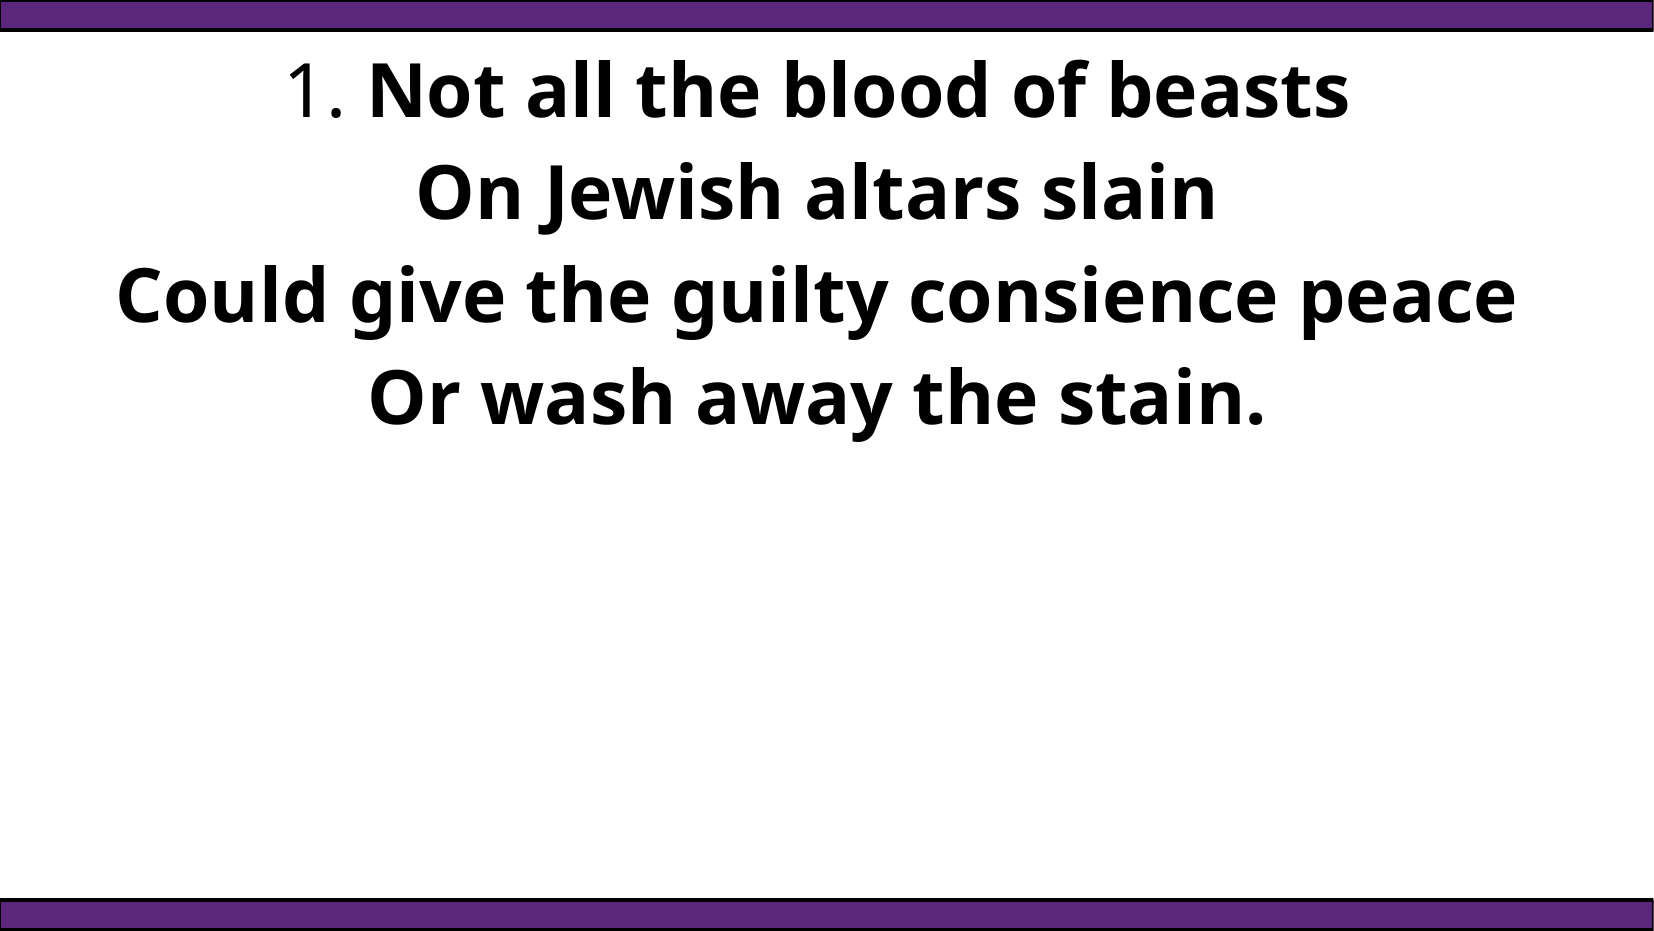

1. Not all the blood of beasts
On Jewish altars slain
Could give the guilty consience peace
Or wash away the stain.